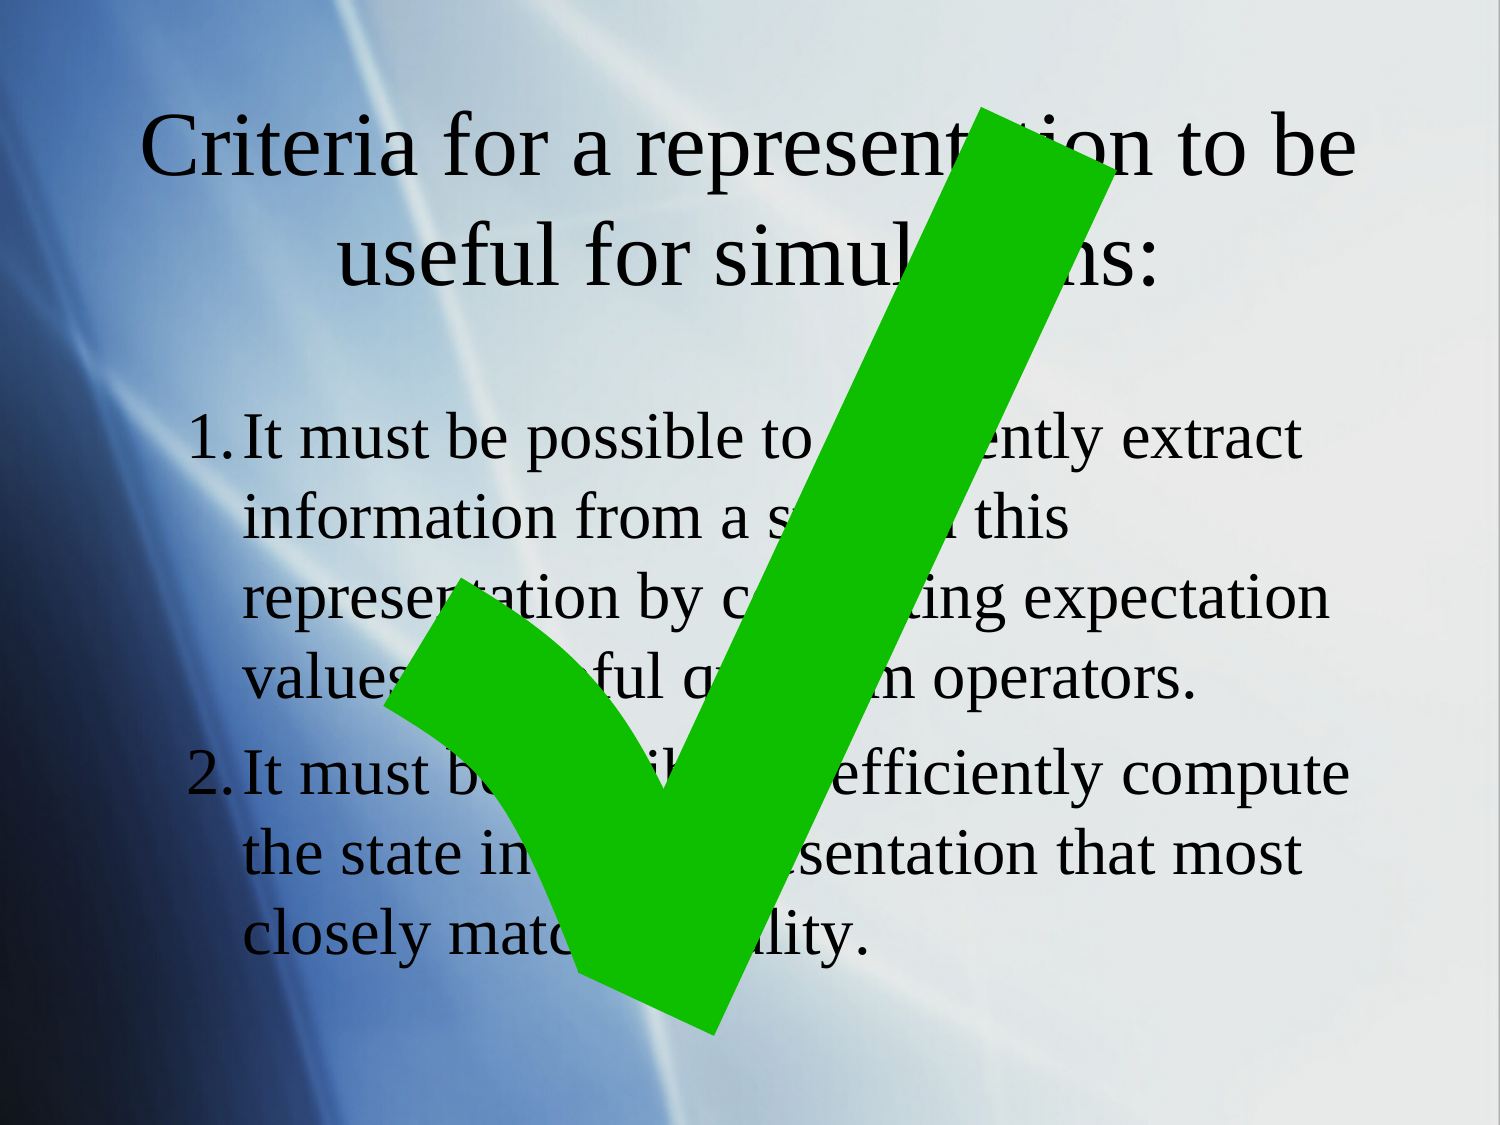

# Criteria for a representation to be useful for simulations:
It must be possible to efficiently extract information from a state in this representation by computing expectation values of useful quantum operators.
It must be possible to efficiently compute the state in this representation that most closely matches reality.